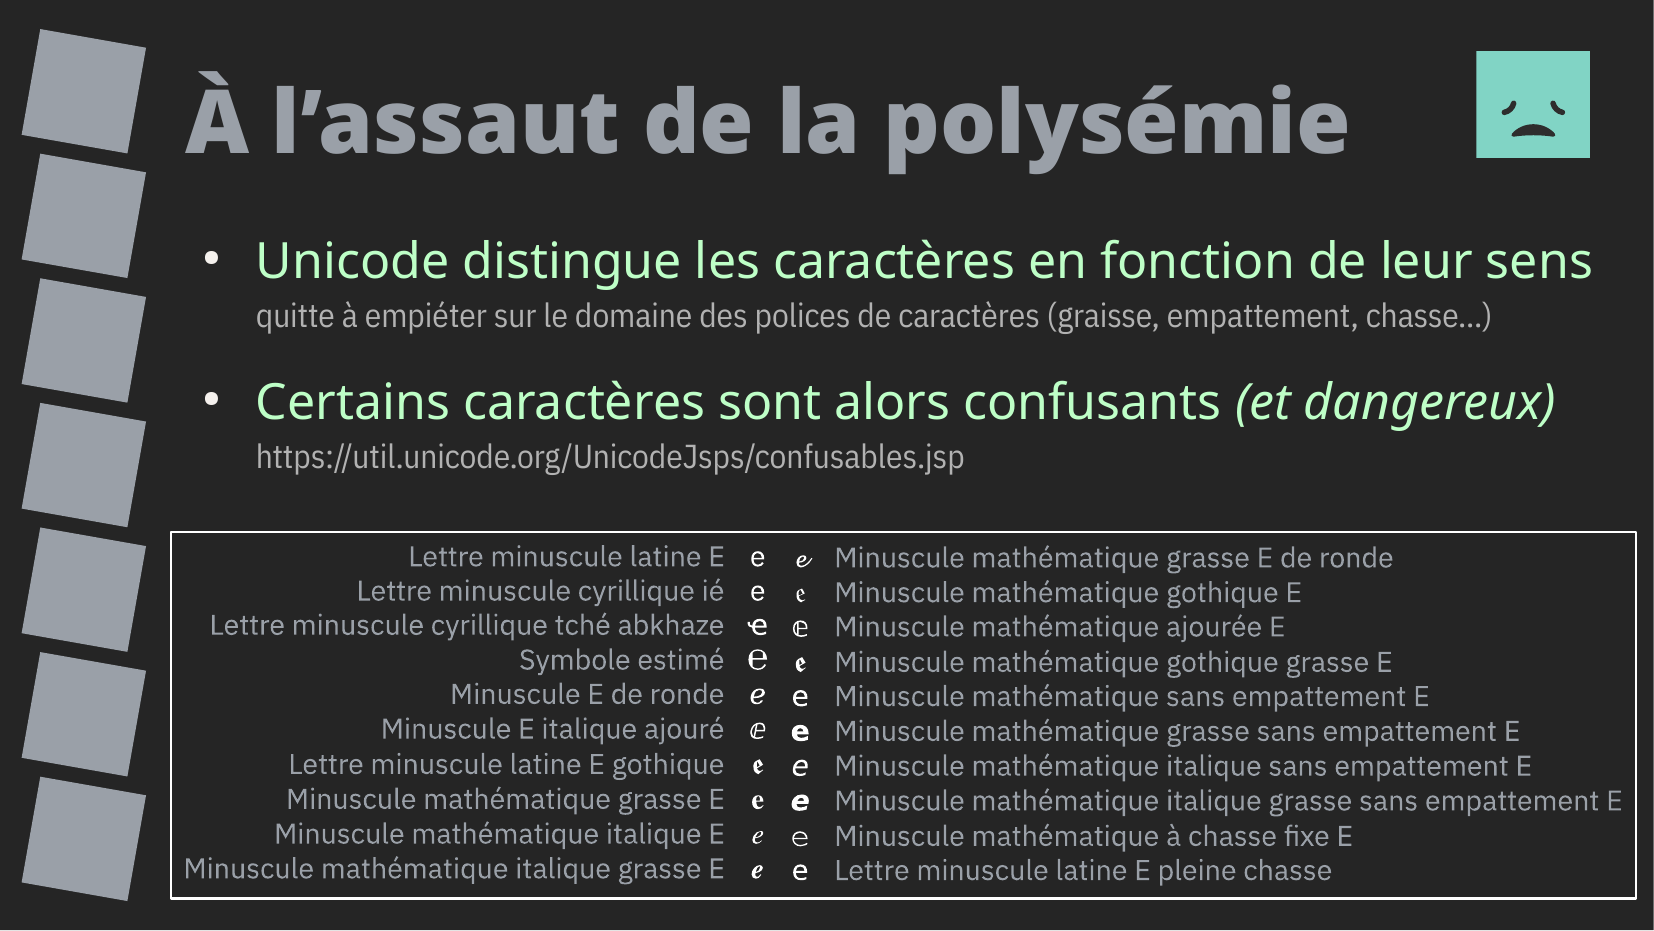

# À l’assaut de la polysémie
Unicode distingue les caractères en fonction de leur sens
quitte à empiéter sur le domaine des polices de caractères (graisse, empattement, chasse…)
Certains caractères sont alors confusants (et dangereux)
https://util.unicode.org/UnicodeJsps/confusables.jsp